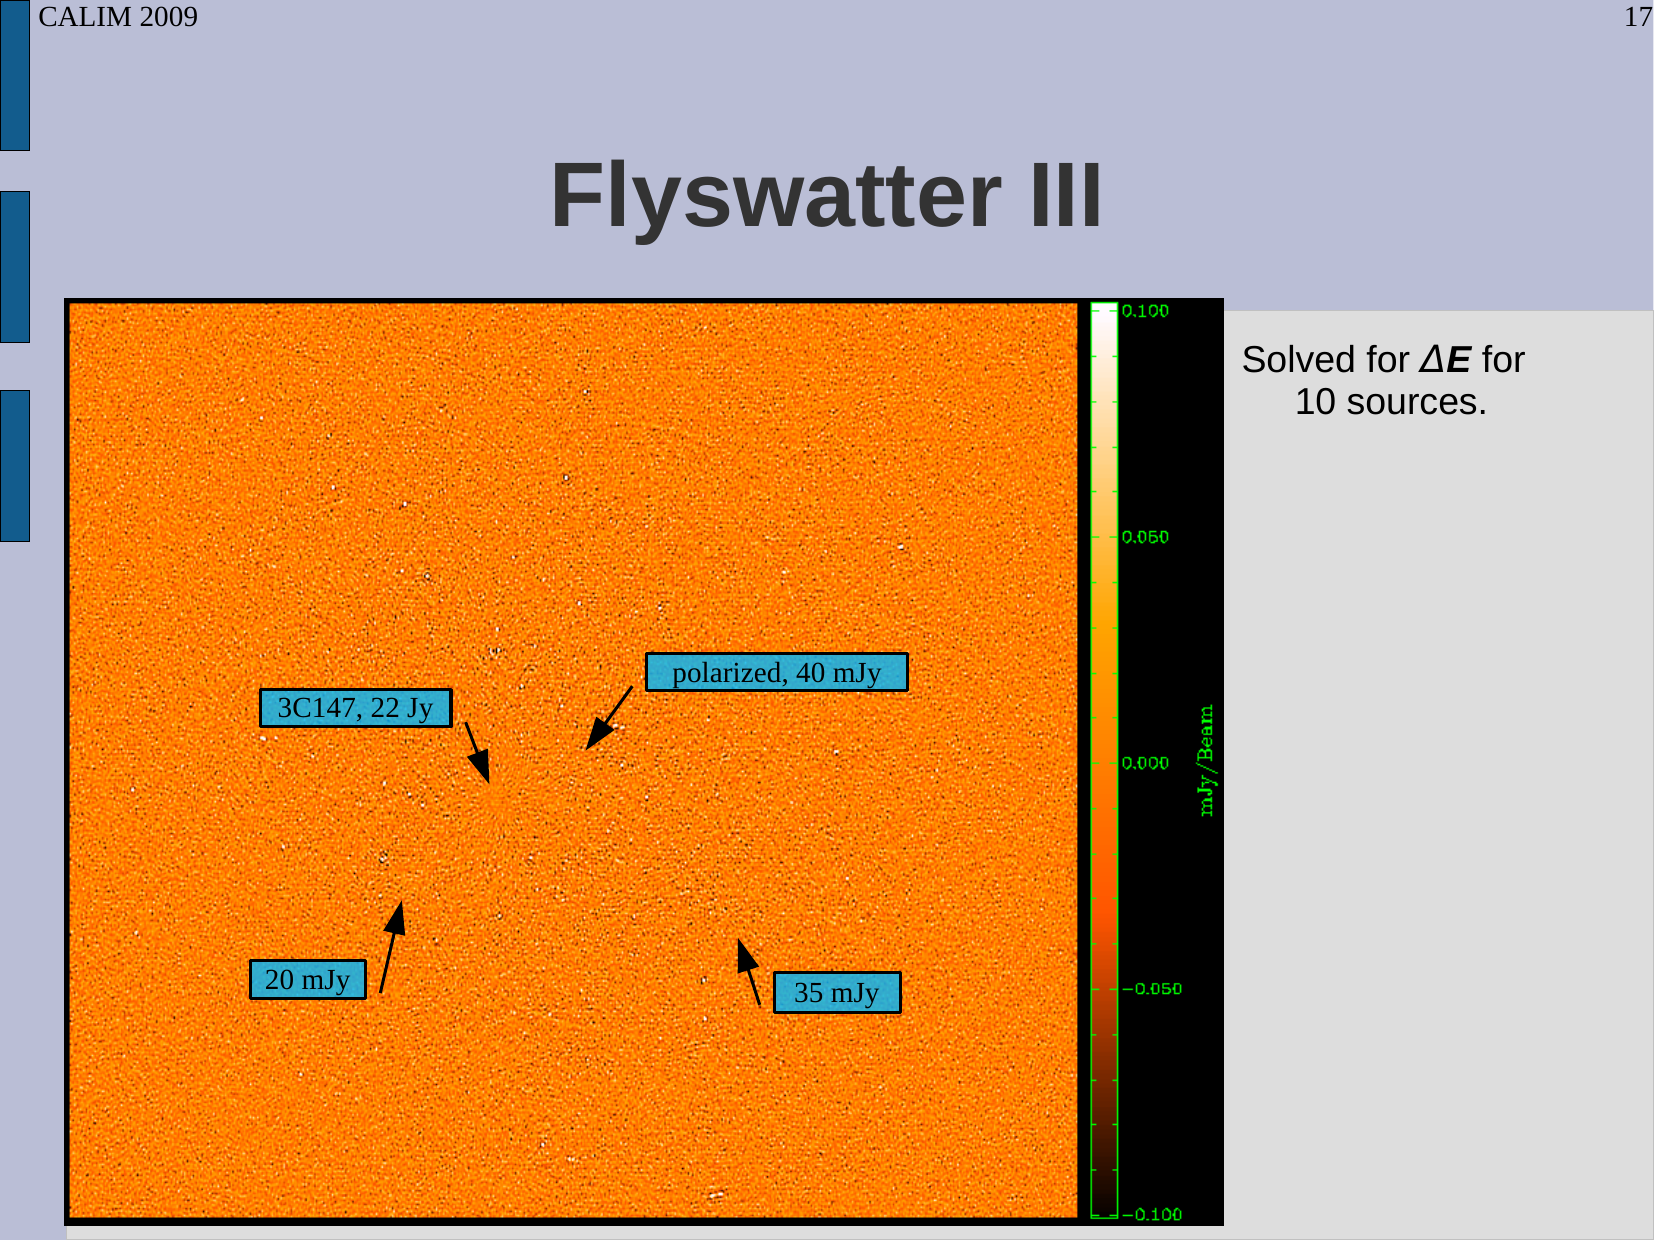

CALIM 2009
17
# Flyswatter III
Solved for ΔE for
10 sources.
polarized, 40 mJy
3C147, 22 Jy
20 mJy
35 mJy